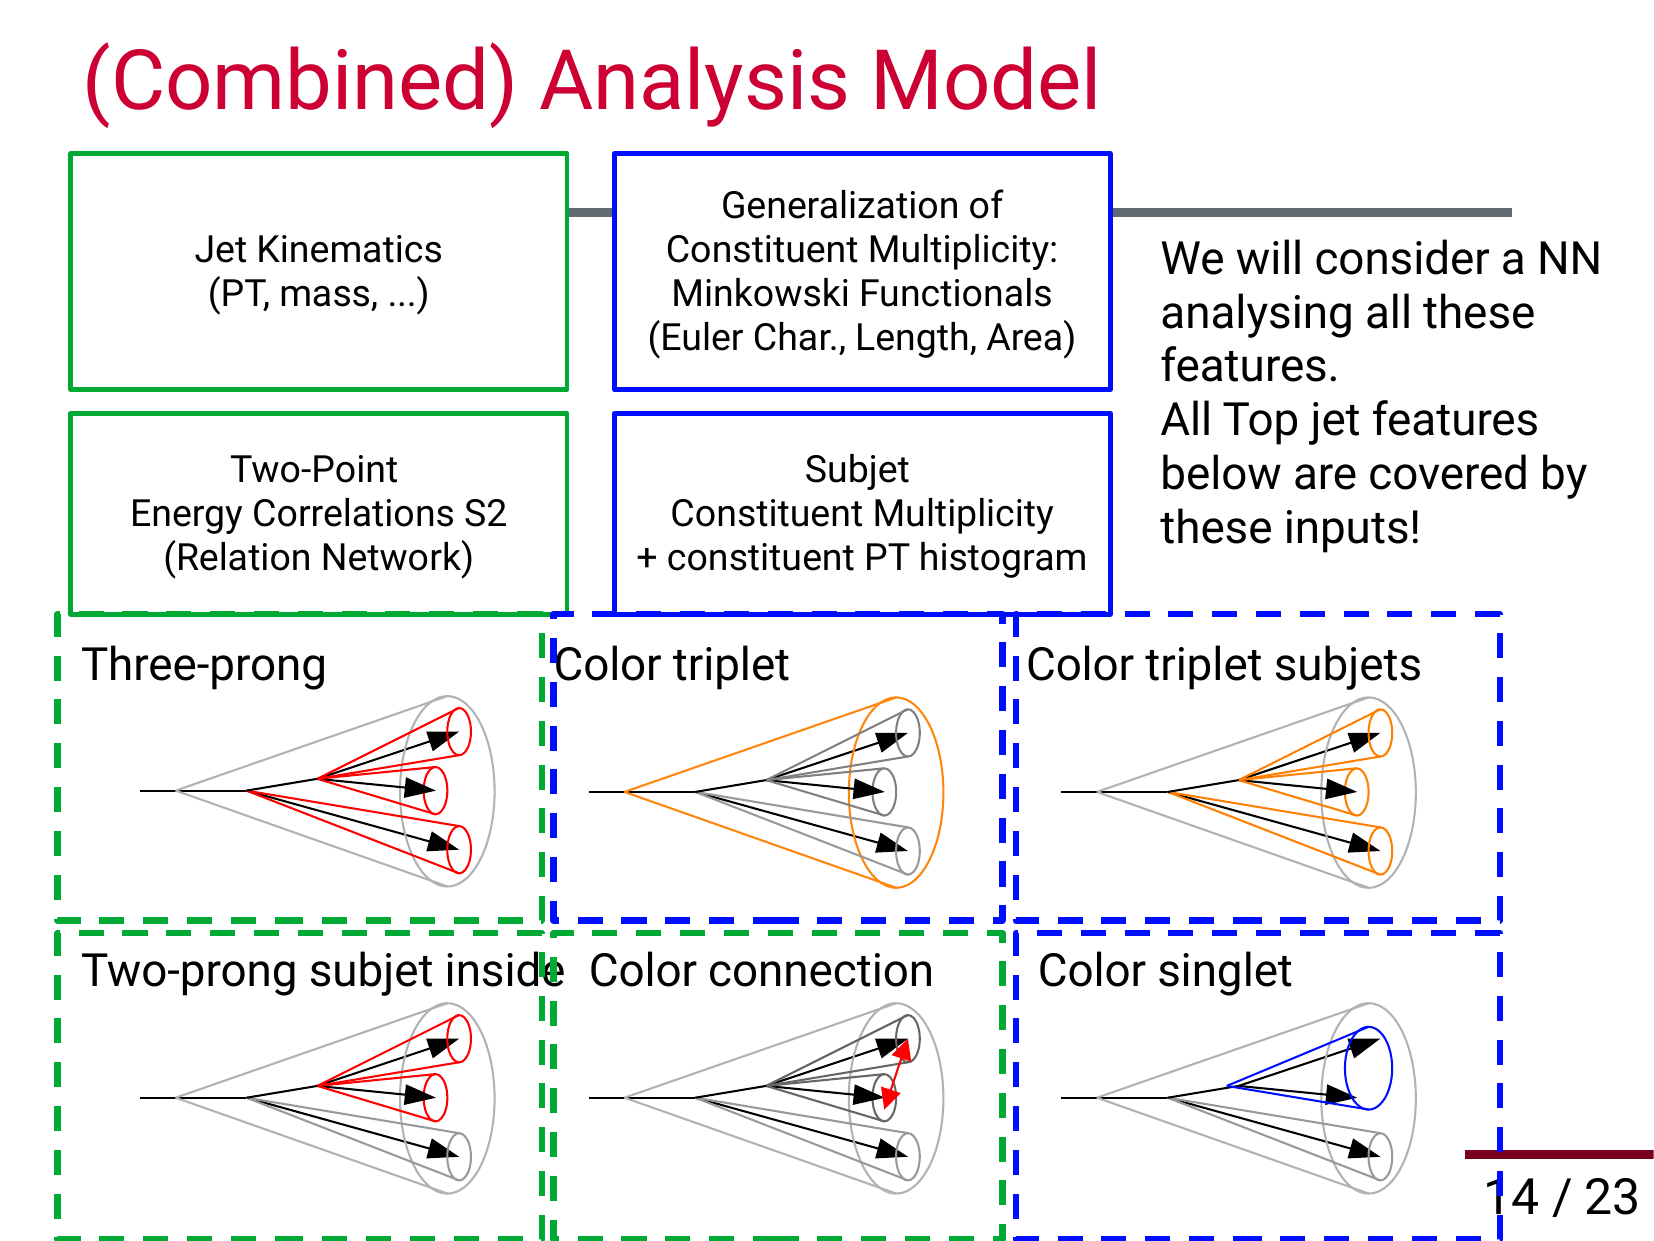

# (Combined) Analysis Model
Jet Kinematics
(PT, mass, ...)
Generalization of
Constituent Multiplicity:
Minkowski Functionals
(Euler Char., Length, Area)
We will consider a NN
analysing all these
features.
All Top jet features
below are covered by
these inputs!
Two-Point
Energy Correlations S2
(Relation Network)
Subjet
Constituent Multiplicity
+ constituent PT histogram
Three-prong
Color triplet
Color triplet subjets
Two-prong subjet inside
Color connection
Color singlet
14